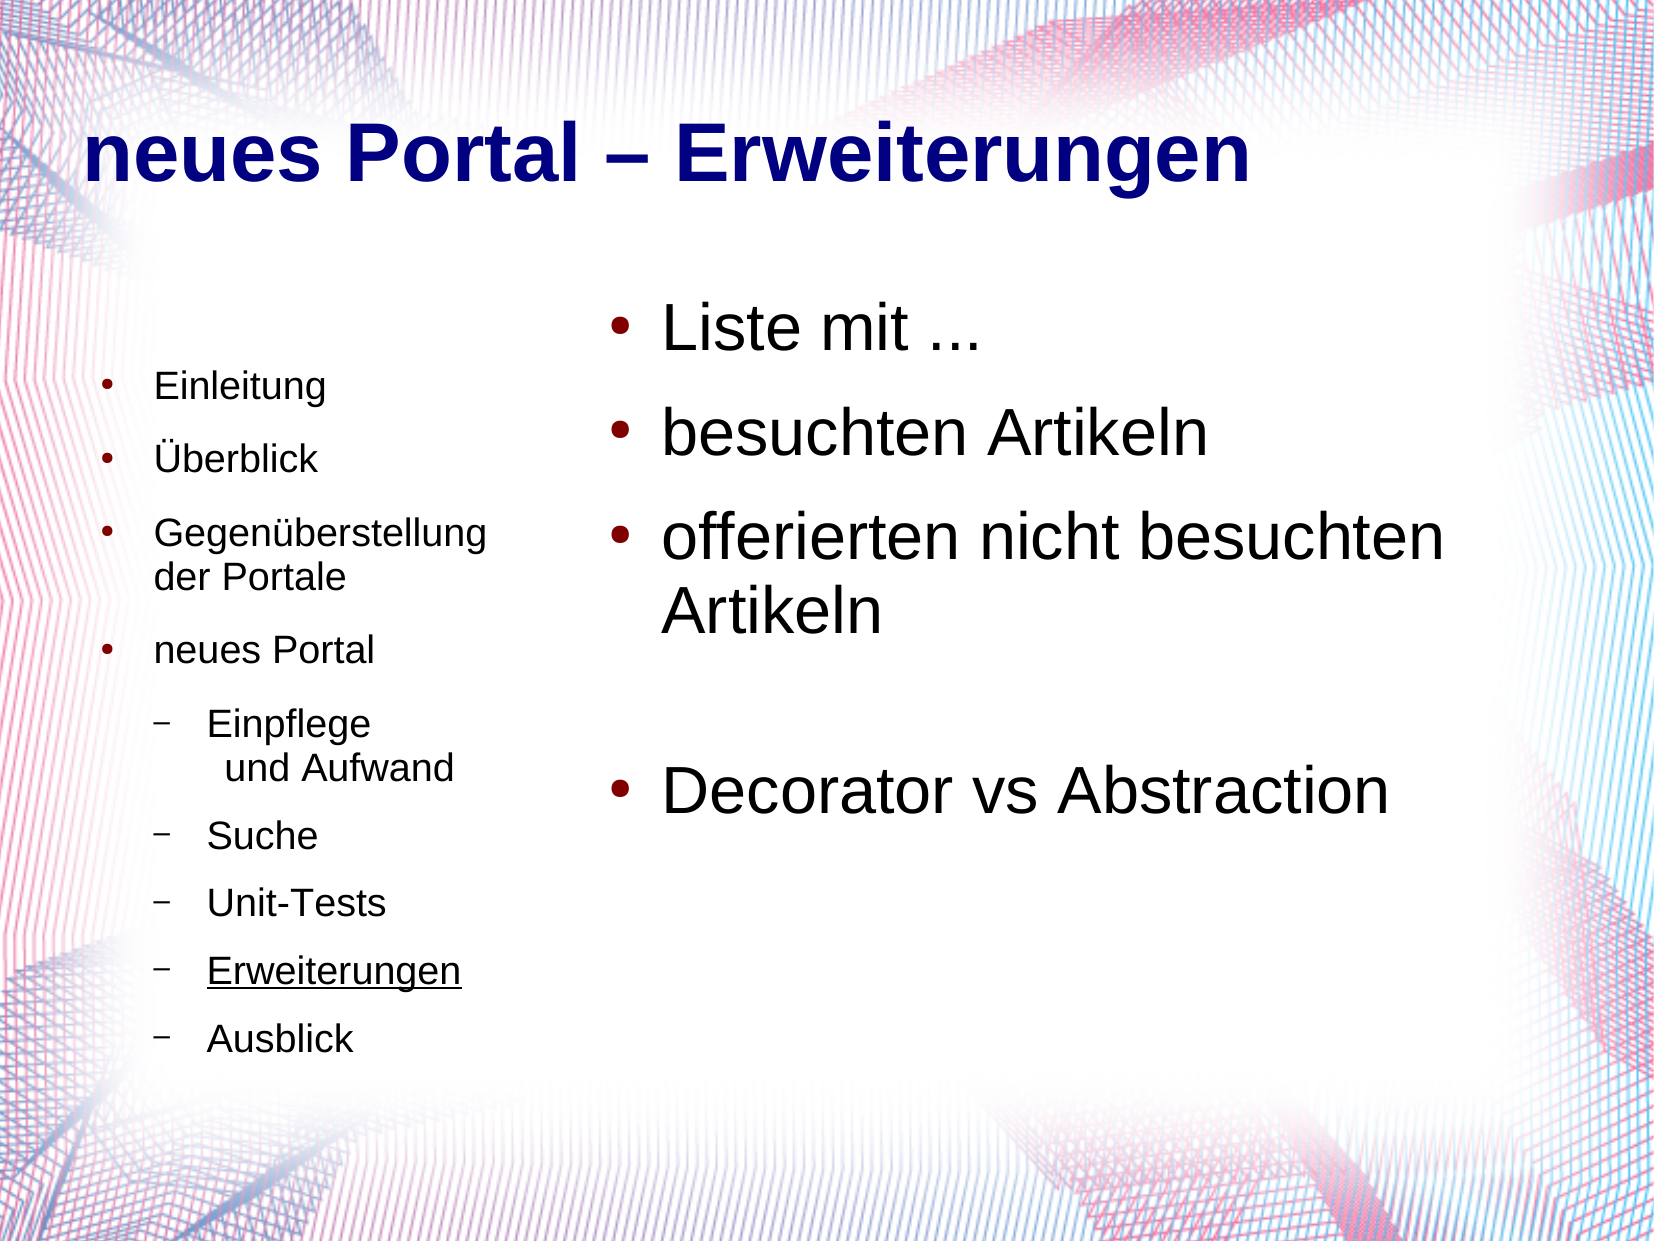

# neues Portal – Erweiterungen
Einleitung
Überblick
Gegenüberstellung der Portale
neues Portal
Einpflege
und Aufwand
Suche
Unit-Tests
Erweiterungen
Ausblick
Liste mit ...
besuchten Artikeln
offerierten nicht besuchten Artikeln
Decorator vs Abstraction